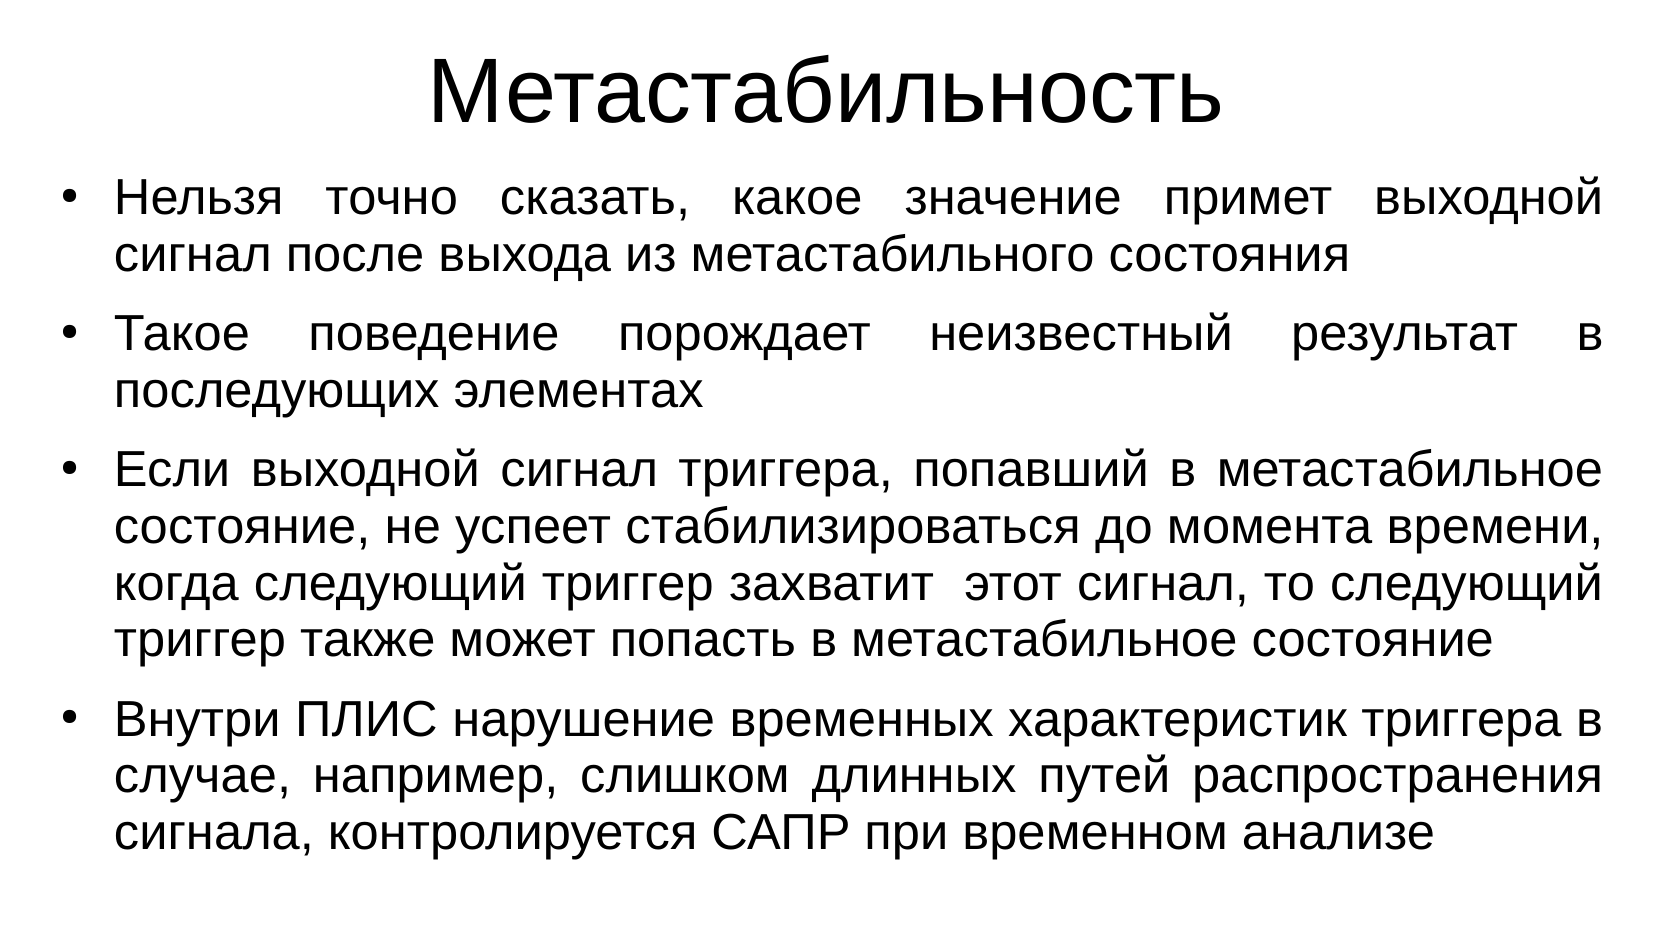

# Метастабильность
Нельзя точно сказать, какое значение примет выходной сигнал после выхода из метастабильного состояния
Такое поведение порождает неизвестный результат в последующих элементах
Если выходной сигнал триггера, попавший в метастабильное состояние, не успеет стабилизироваться до момента времени, когда следующий триггер захватит этот сигнал, то следующий триггер также может попасть в метастабильное состояние
Внутри ПЛИС нарушение временных характеристик триггера в случае, например, слишком длинных путей распространения сигнала, контролируется САПР при временном анализе